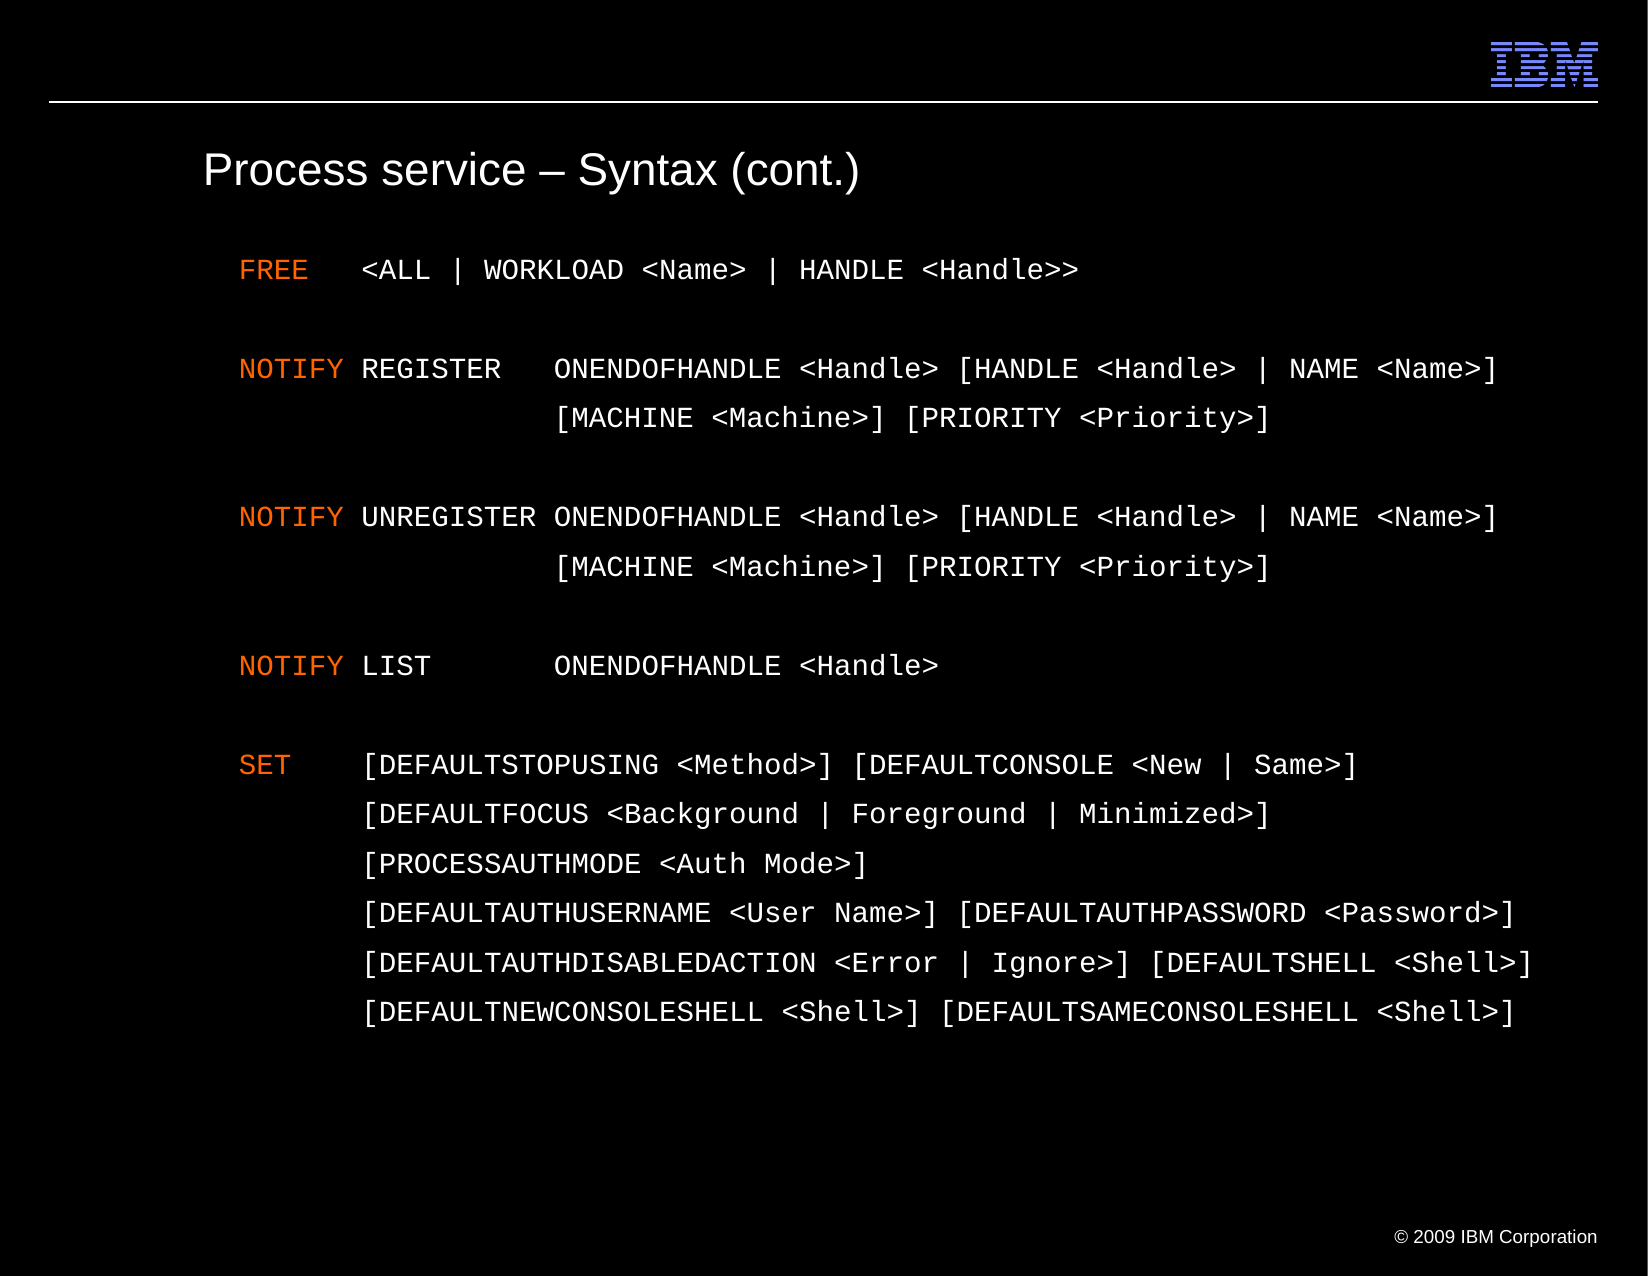

# Process service – Syntax (cont.)
FREE <ALL | WORKLOAD <Name> | HANDLE <Handle>>
NOTIFY REGISTER ONENDOFHANDLE <Handle> [HANDLE <Handle> | NAME <Name>]
 [MACHINE <Machine>] [PRIORITY <Priority>]
NOTIFY UNREGISTER ONENDOFHANDLE <Handle> [HANDLE <Handle> | NAME <Name>]
 [MACHINE <Machine>] [PRIORITY <Priority>]
NOTIFY LIST ONENDOFHANDLE <Handle>
SET [DEFAULTSTOPUSING <Method>] [DEFAULTCONSOLE <New | Same>]
 [DEFAULTFOCUS <Background | Foreground | Minimized>]
 [PROCESSAUTHMODE <Auth Mode>]
 [DEFAULTAUTHUSERNAME <User Name>] [DEFAULTAUTHPASSWORD <Password>]
 [DEFAULTAUTHDISABLEDACTION <Error | Ignore>] [DEFAULTSHELL <Shell>]
 [DEFAULTNEWCONSOLESHELL <Shell>] [DEFAULTSAMECONSOLESHELL <Shell>]